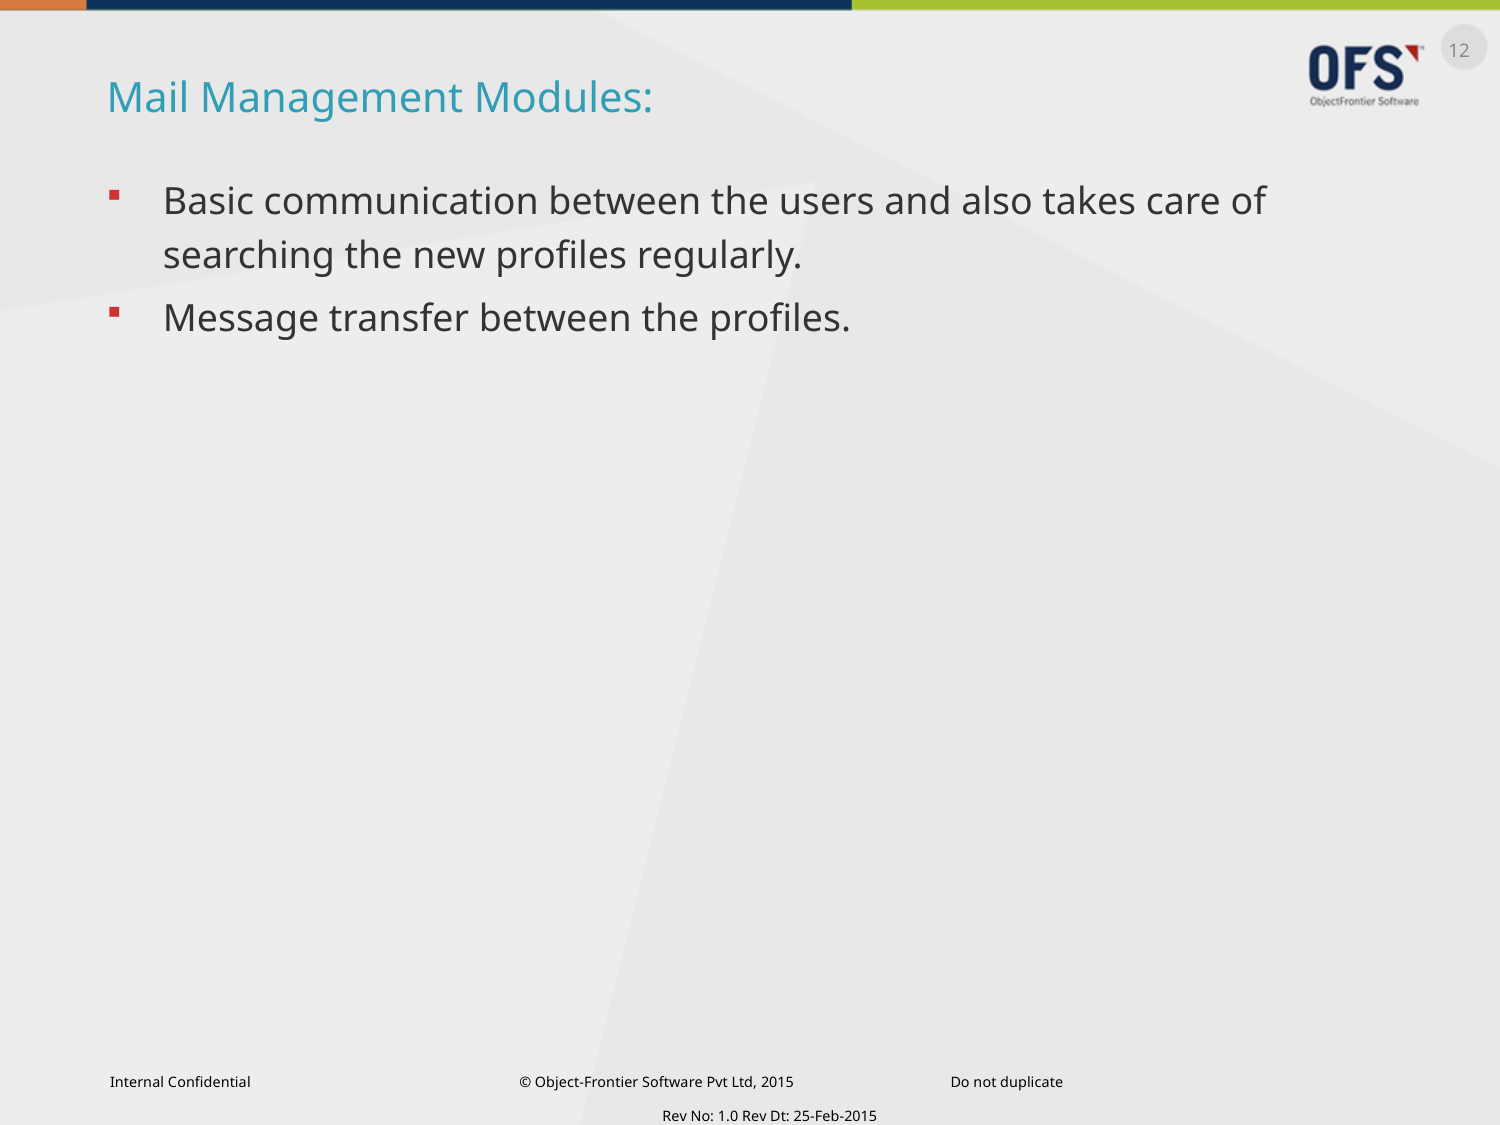

# Mail Management Modules:
Basic communication between the users and also takes care of searching the new profiles regularly.
Message transfer between the profiles.